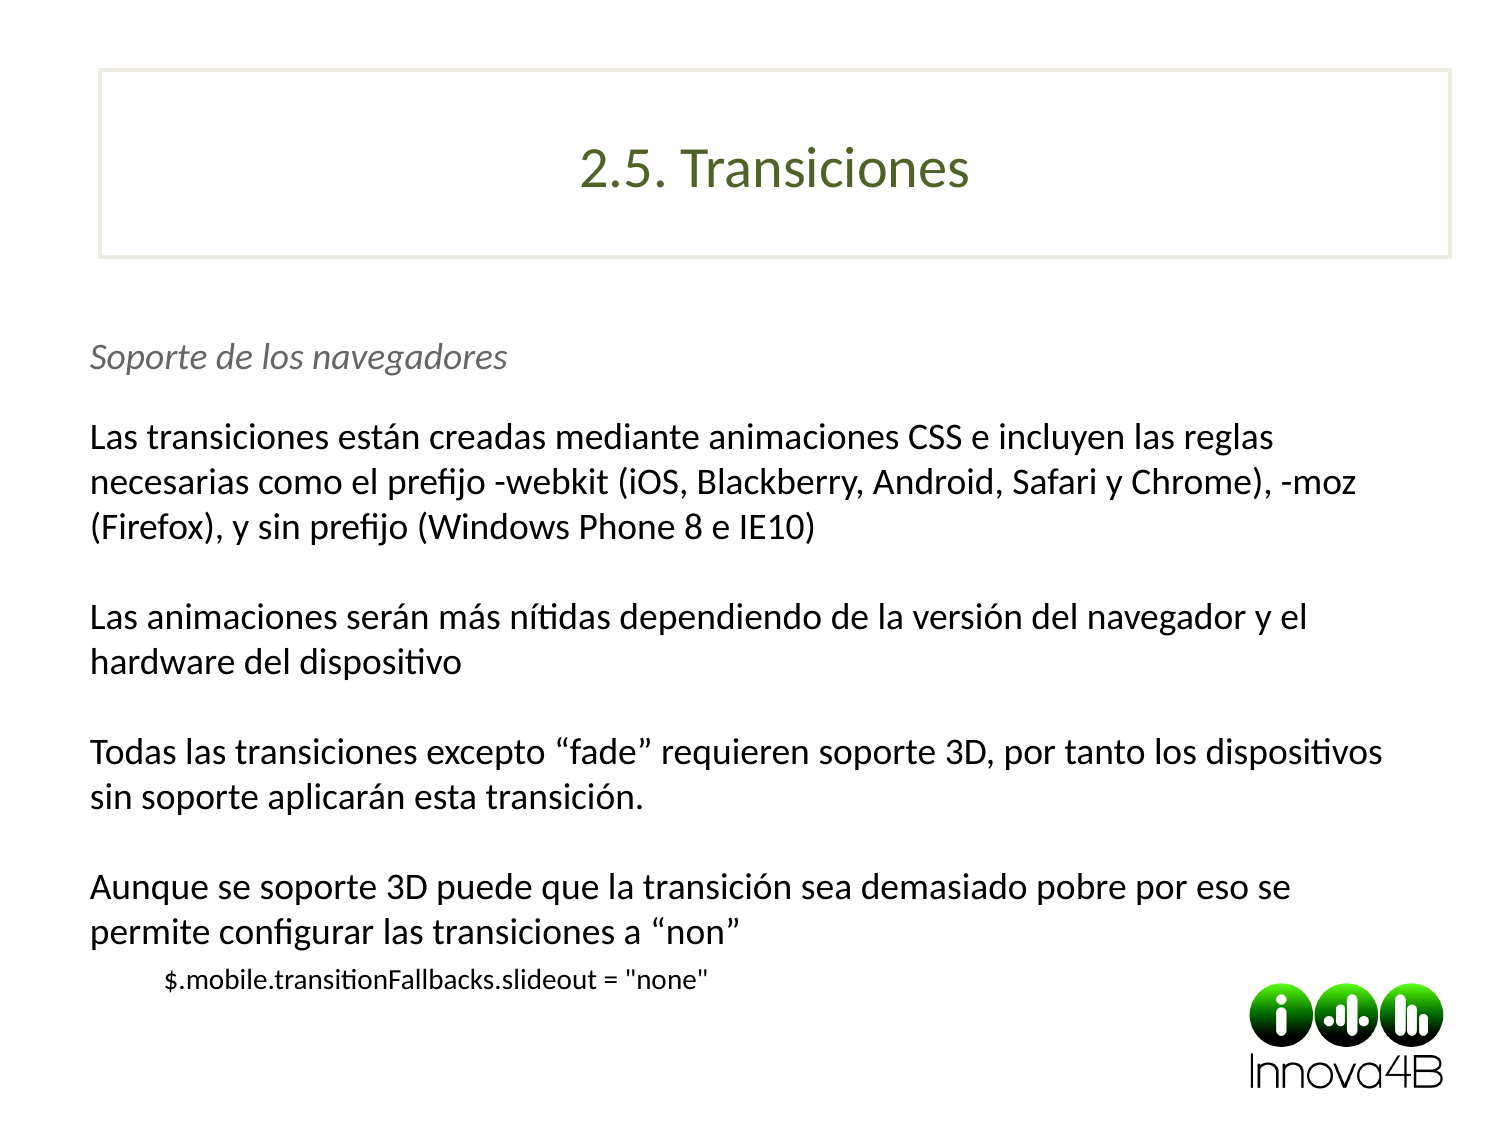

2.5. Transiciones
Soporte de los navegadores
Las transiciones están creadas mediante animaciones CSS e incluyen las reglas necesarias como el prefijo -webkit (iOS, Blackberry, Android, Safari y Chrome), -moz (Firefox), y sin prefijo (Windows Phone 8 e IE10)
Las animaciones serán más nítidas dependiendo de la versión del navegador y el hardware del dispositivo
Todas las transiciones excepto “fade” requieren soporte 3D, por tanto los dispositivos sin soporte aplicarán esta transición.
Aunque se soporte 3D puede que la transición sea demasiado pobre por eso se permite configurar las transiciones a “non”
	$.mobile.transitionFallbacks.slideout = "none"